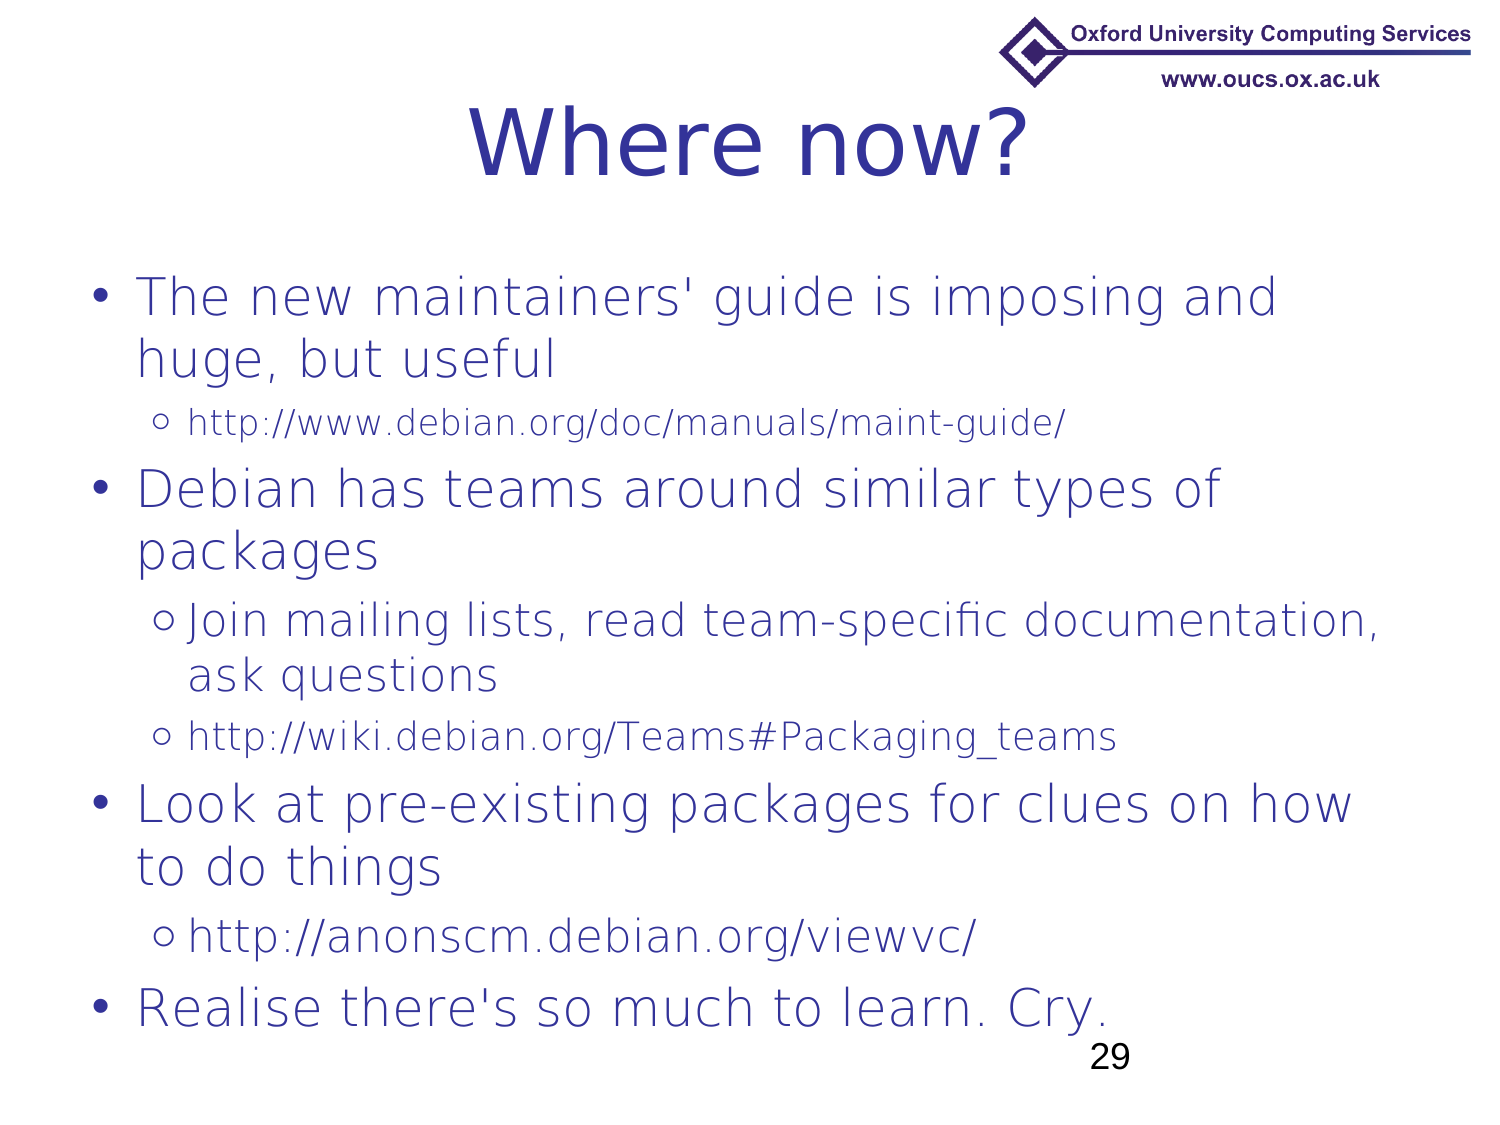

# Where now?
The new maintainers' guide is imposing and huge, but useful
http://www.debian.org/doc/manuals/maint-guide/
Debian has teams around similar types of packages
Join mailing lists, read team-specific documentation, ask questions
http://wiki.debian.org/Teams#Packaging_teams
Look at pre-existing packages for clues on how to do things
http://anonscm.debian.org/viewvc/
Realise there's so much to learn. Cry.
29